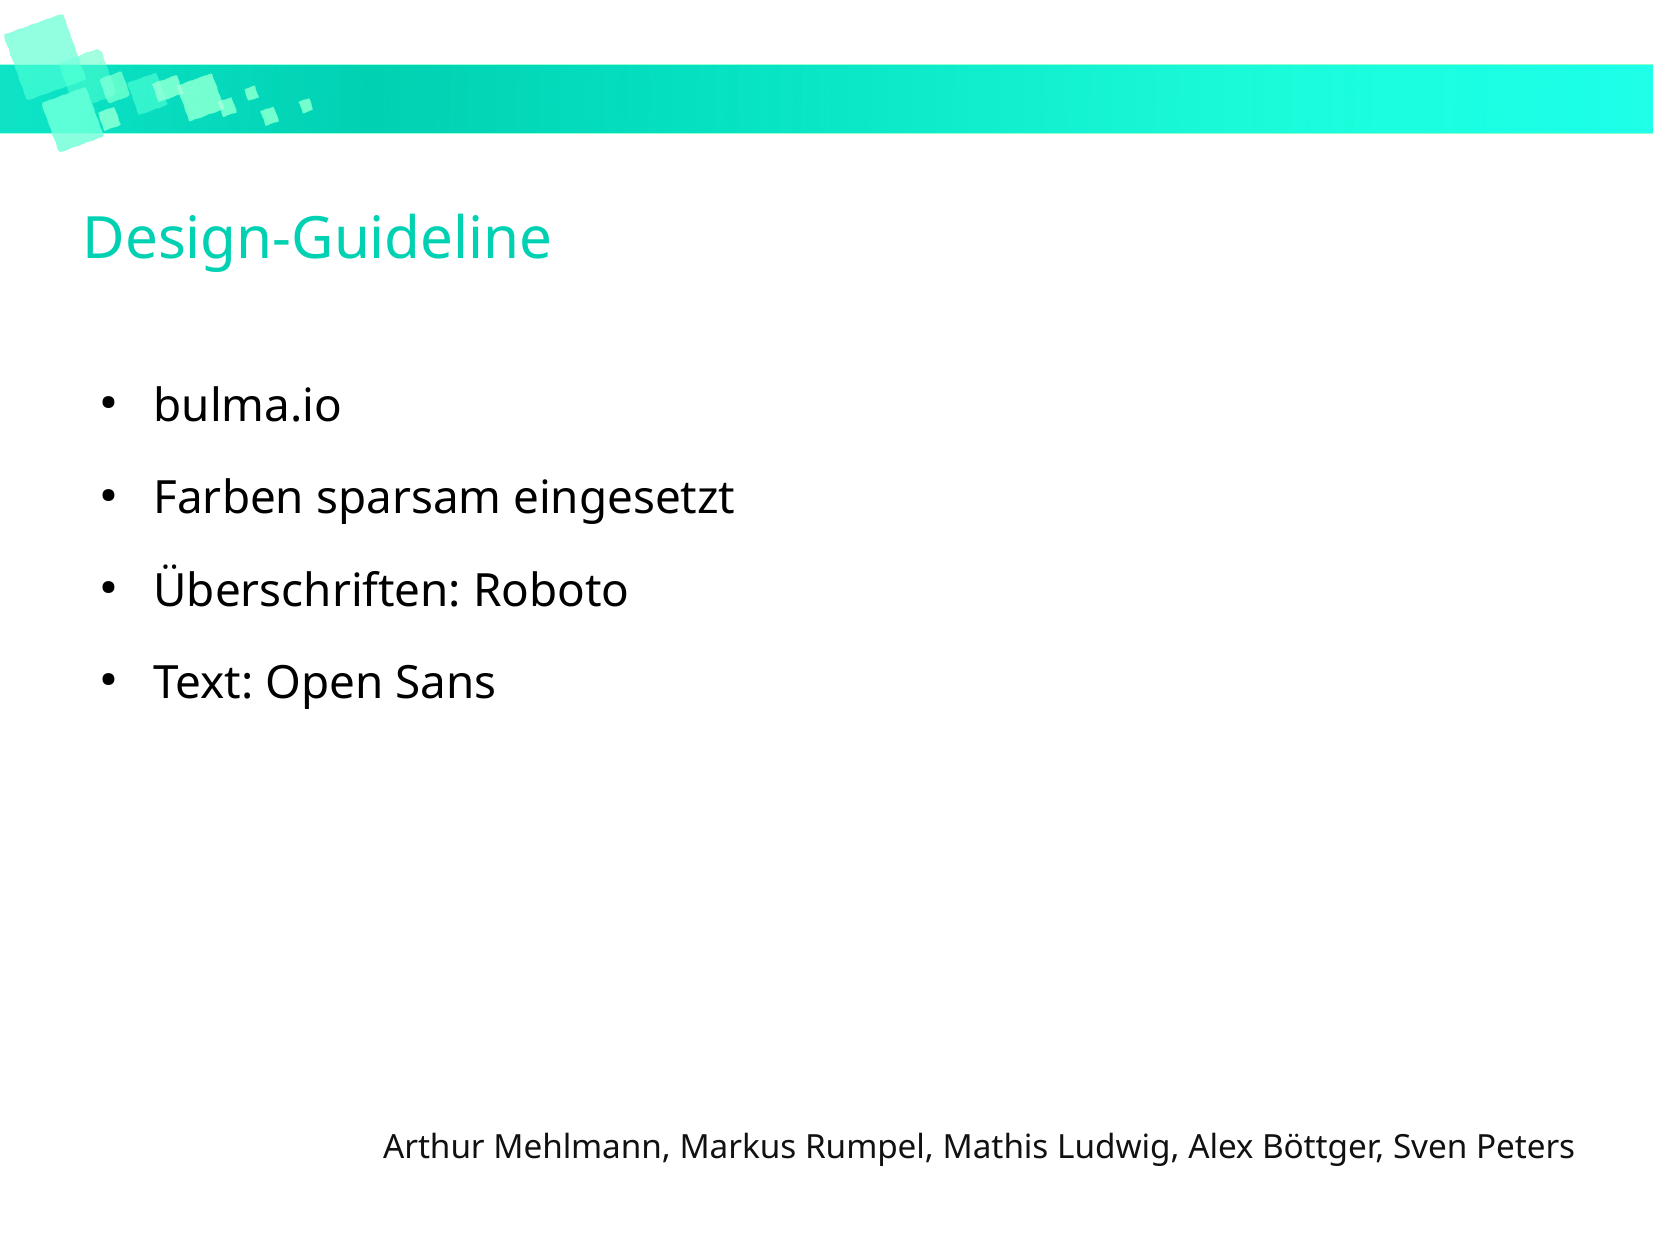

# Design-Guideline
bulma.io
Farben sparsam eingesetzt
Überschriften: Roboto
Text: Open Sans
Arthur Mehlmann, Markus Rumpel, Mathis Ludwig, Alex Böttger, Sven Peters